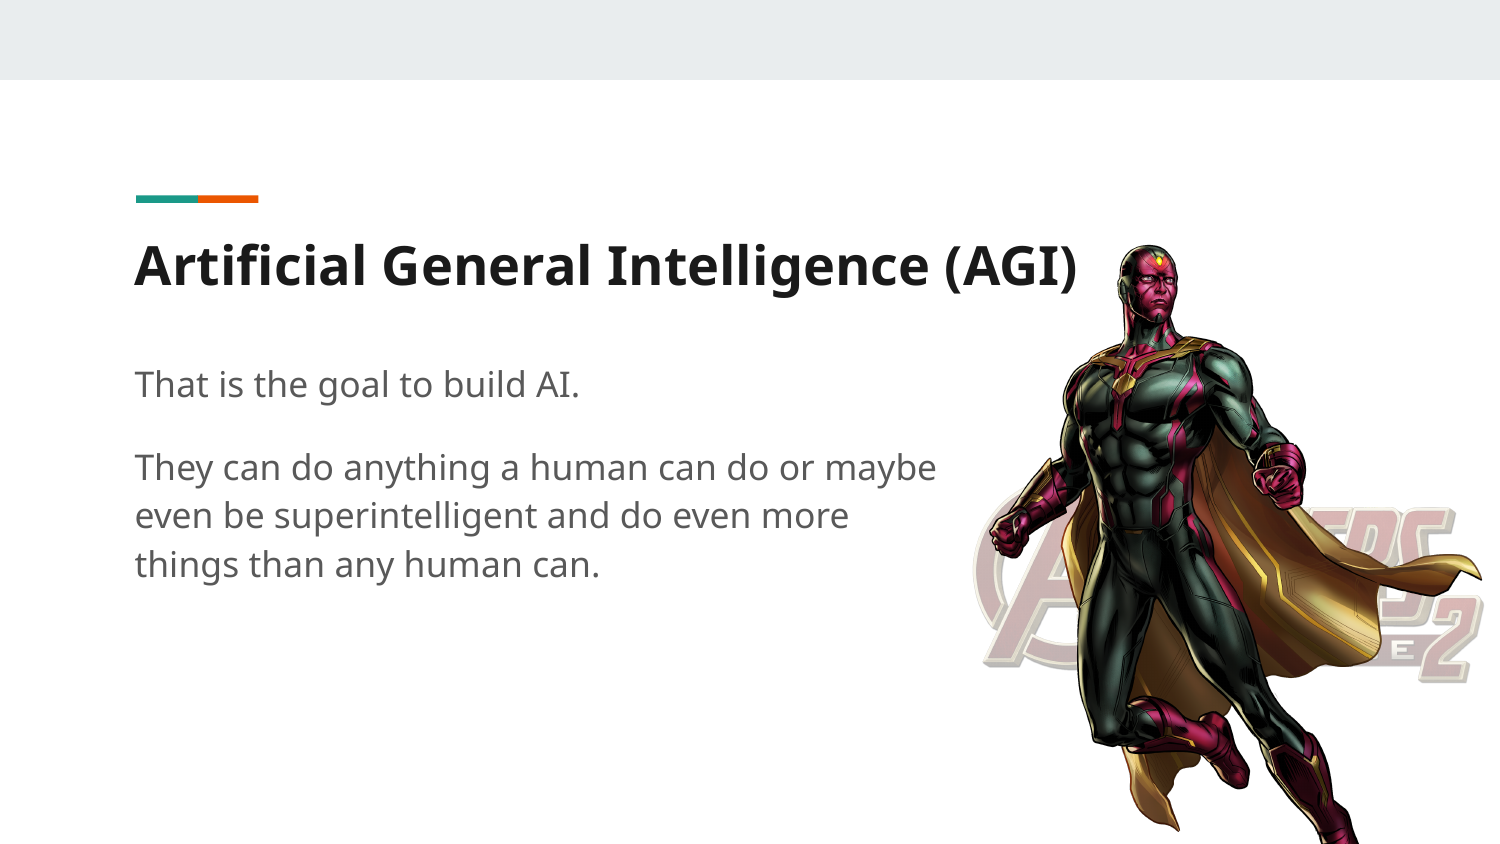

# Artificial General Intelligence (AGI)
That is the goal to build AI.
They can do anything a human can do or maybe even be superintelligent and do even more things than any human can.